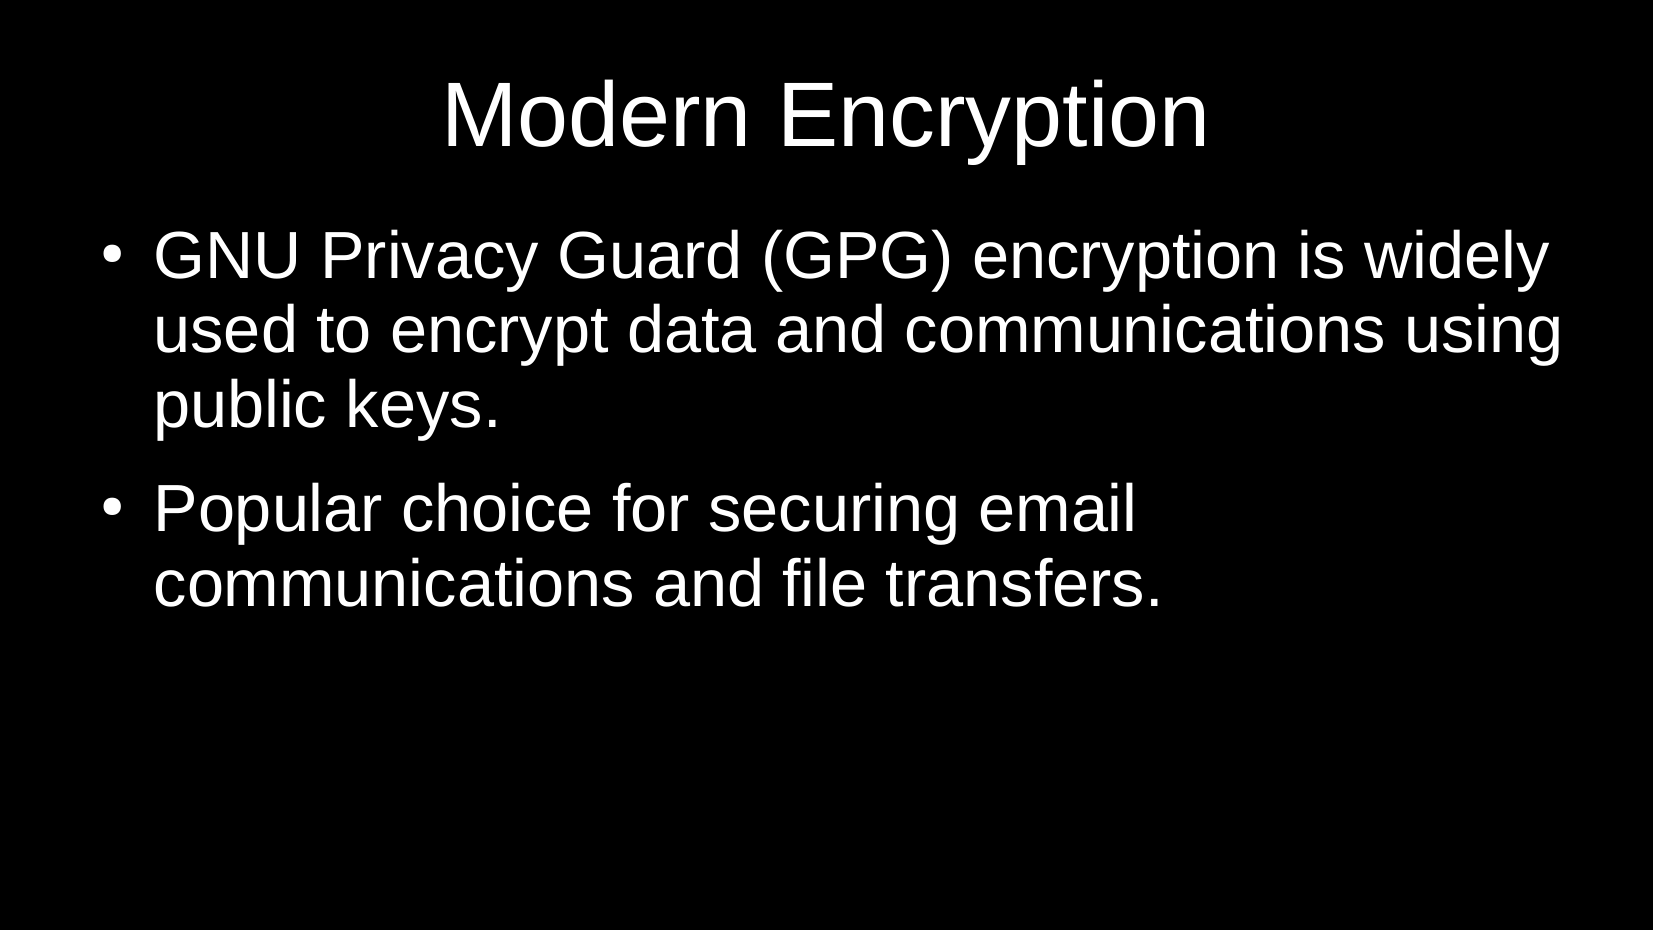

# Modern Encryption
GNU Privacy Guard (GPG) encryption is widely used to encrypt data and communications using public keys.
Popular choice for securing email communications and file transfers.